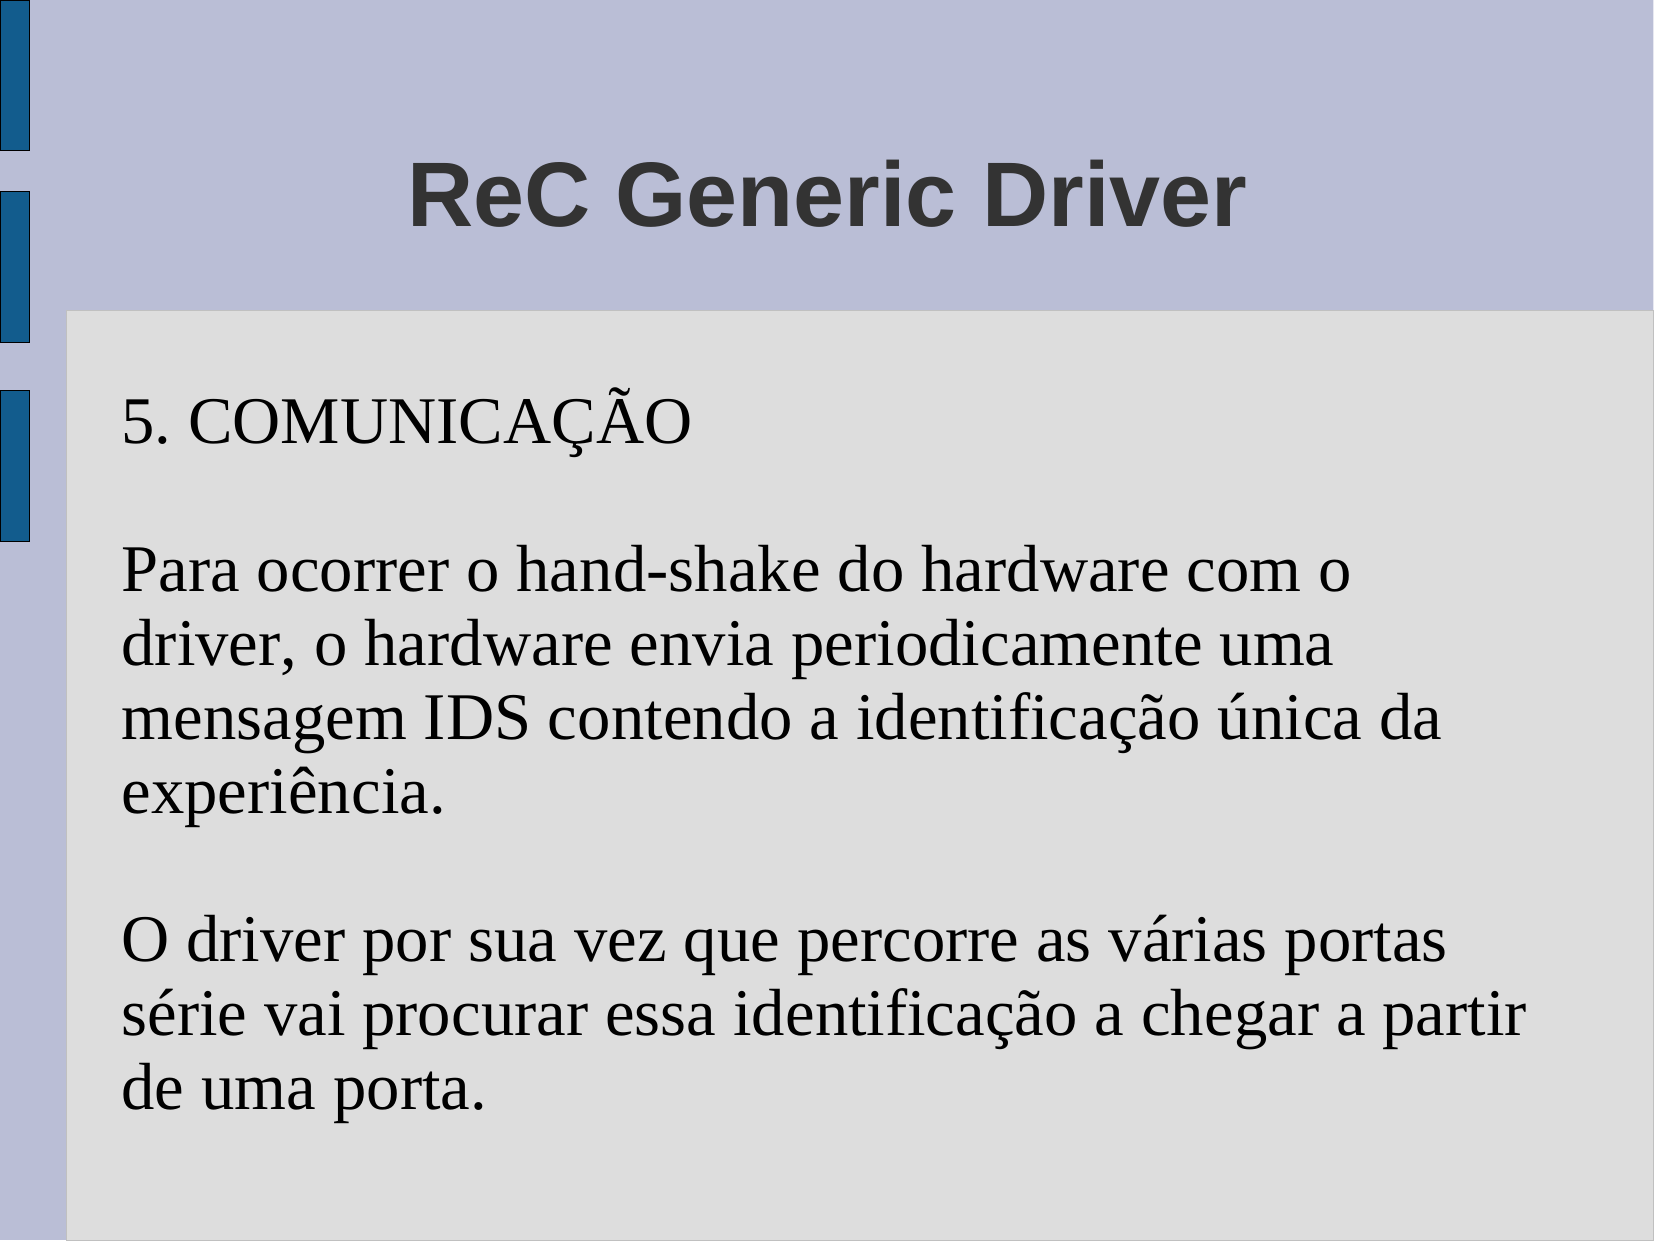

# ReC Generic Driver
5. COMUNICAÇÃO
Para ocorrer o hand-shake do hardware com o driver, o hardware envia periodicamente uma mensagem IDS contendo a identificação única da experiência.
O driver por sua vez que percorre as várias portas série vai procurar essa identificação a chegar a partir de uma porta.